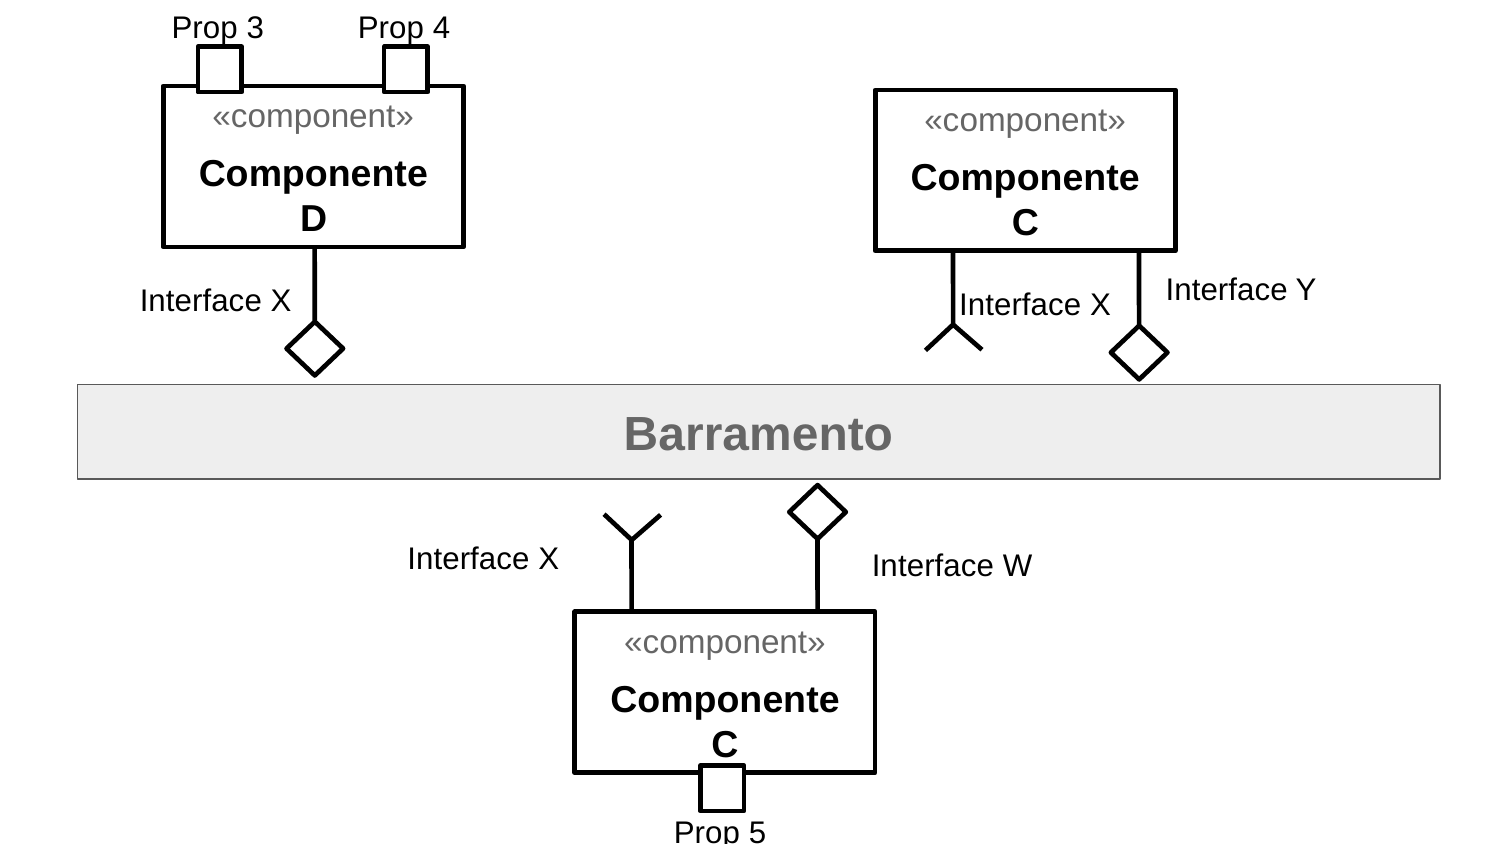

Prop 3
Prop 4
«component»
Componente D
«component»
Componente C
Interface Y
Interface X
Interface X
Barramento
Interface X
Interface W
«component»
Componente C
Prop 5